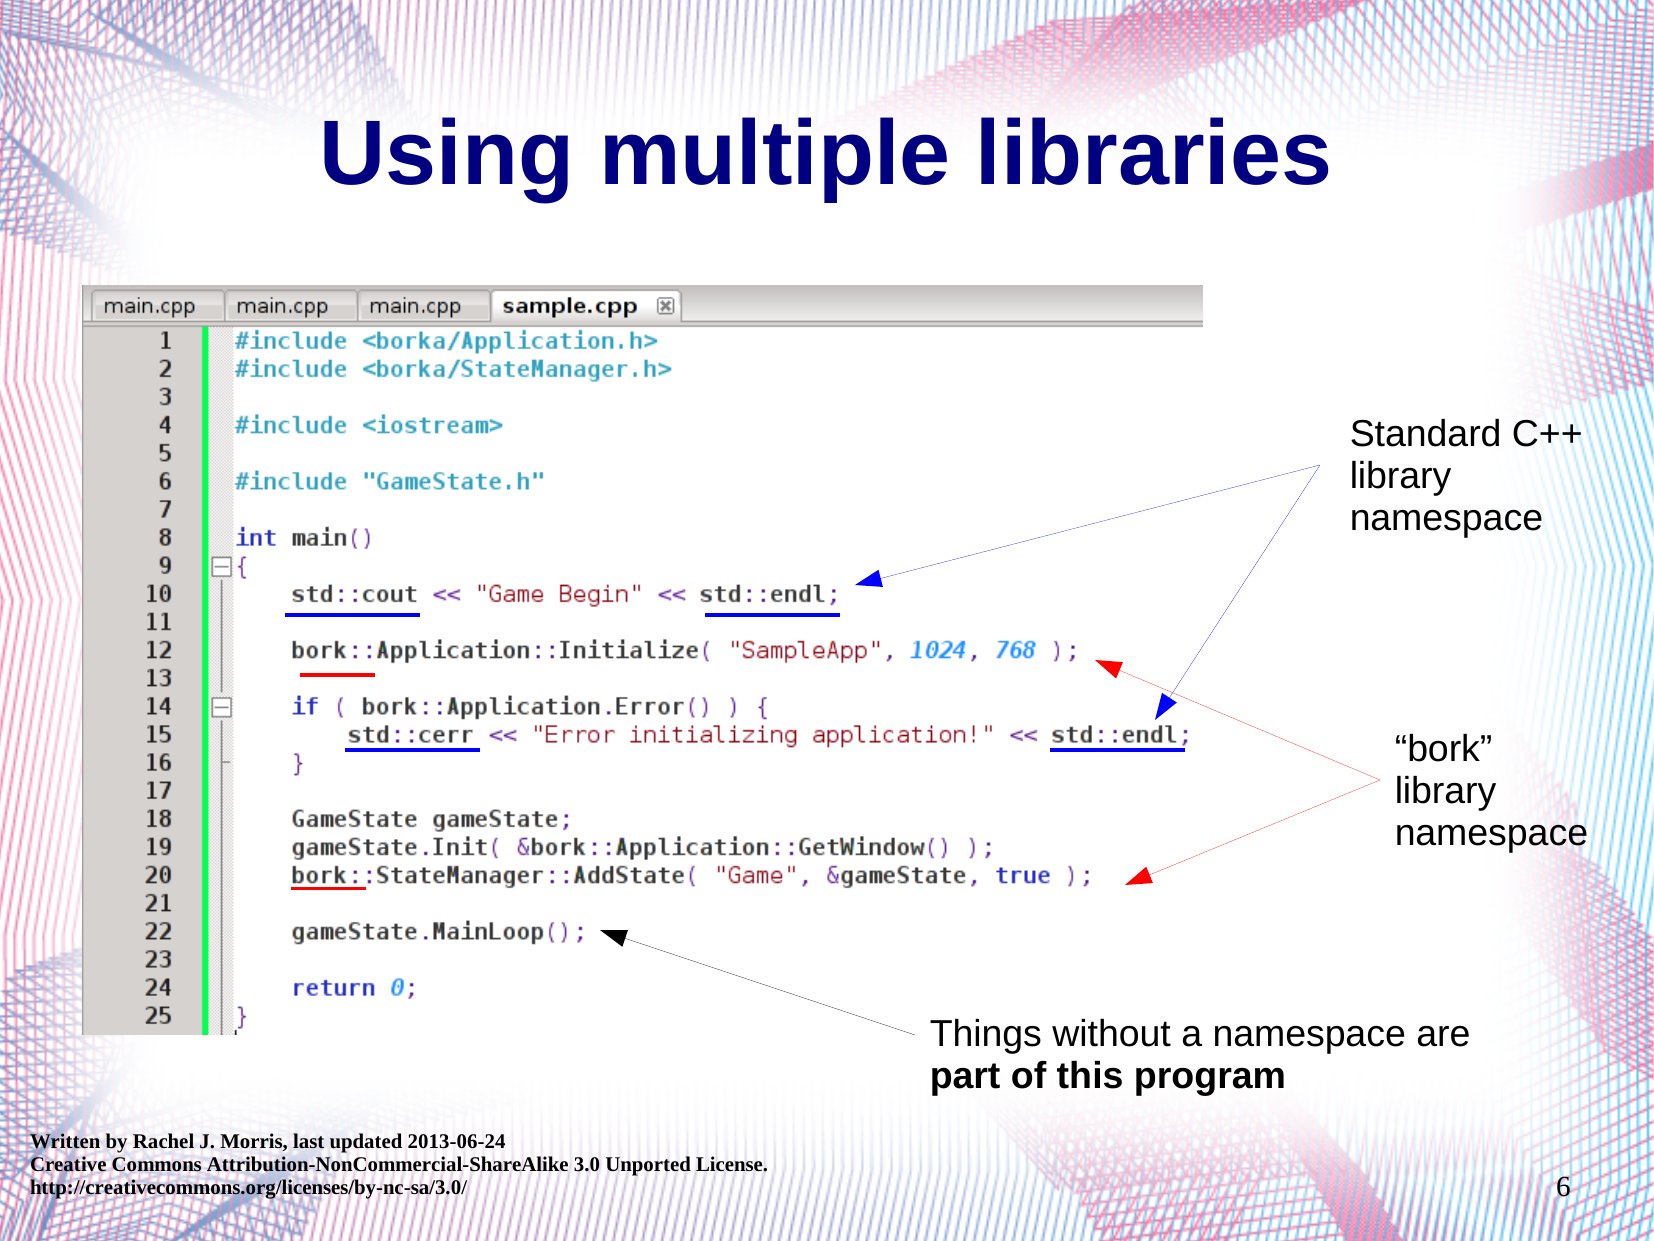

# Using multiple libraries
Standard C++ library namespace
“bork” library namespace
Things without a namespace are part of this program
6